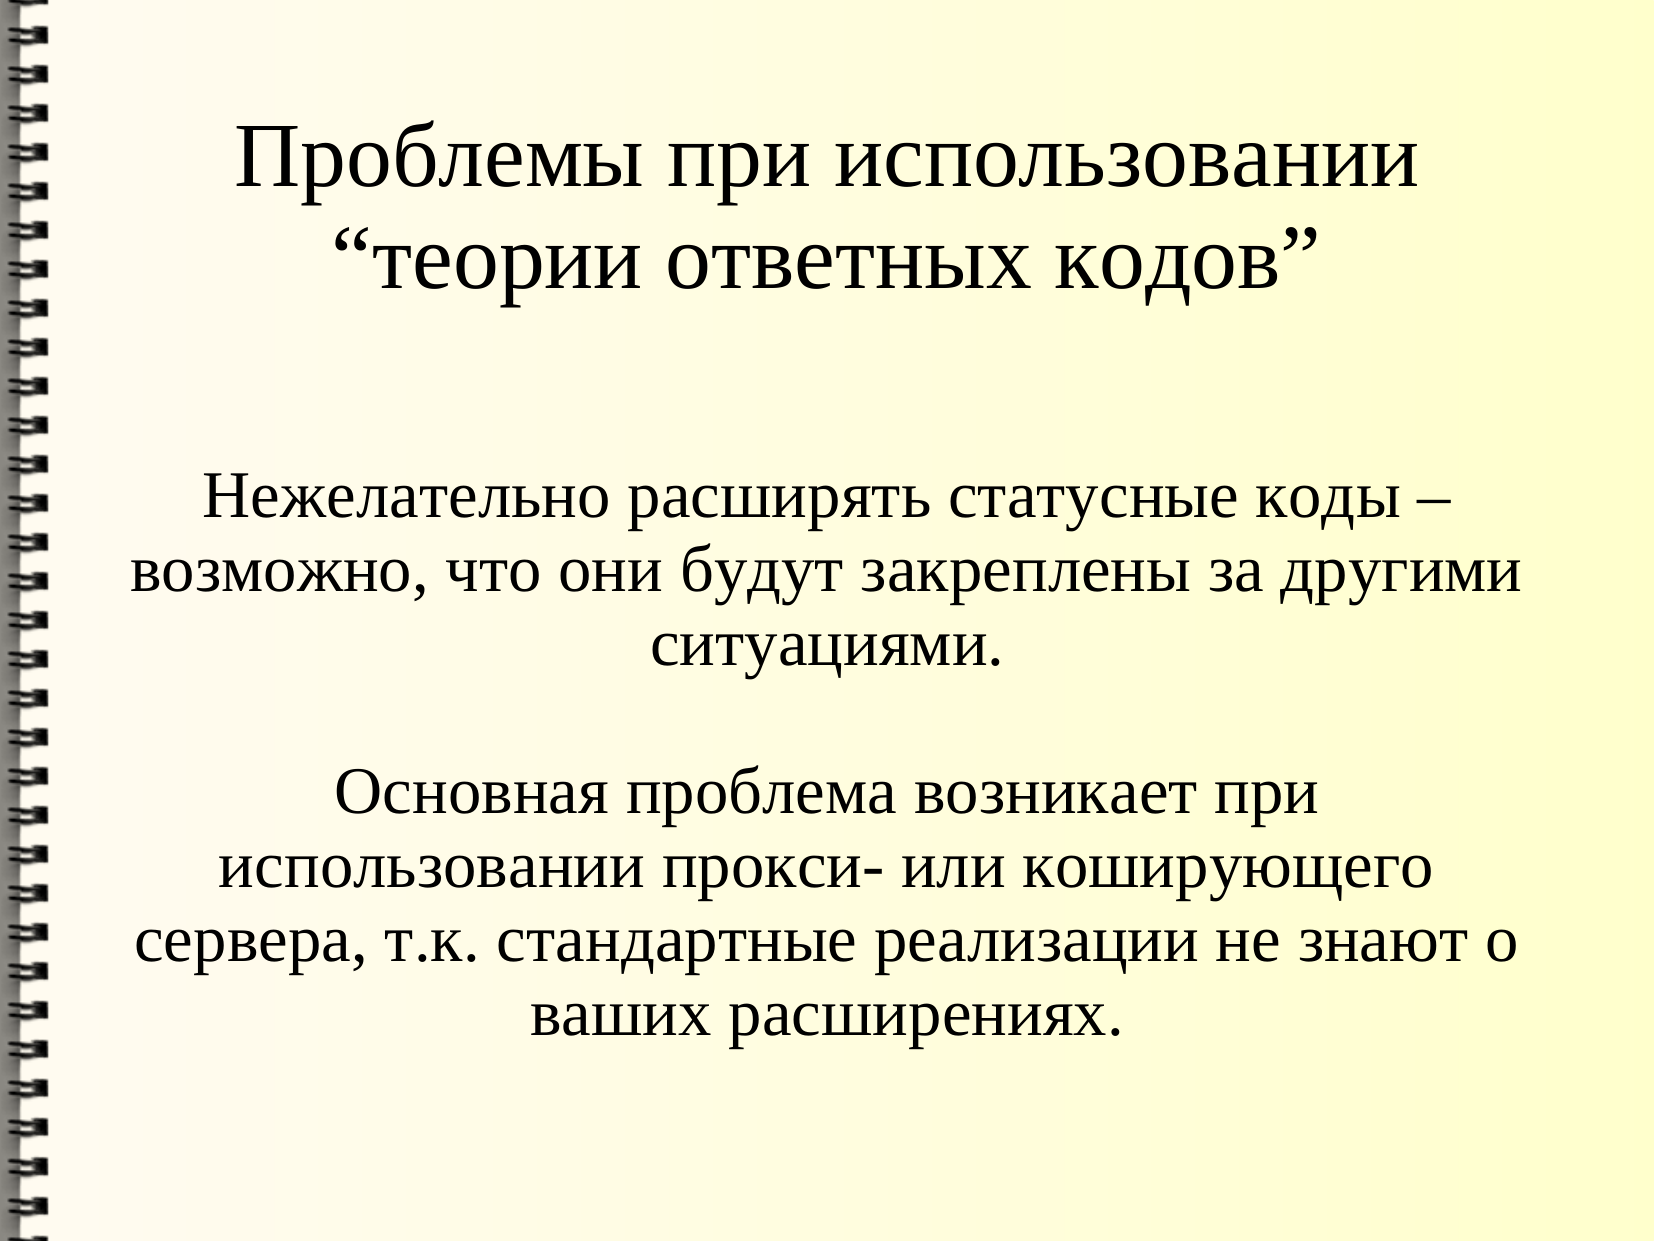

# Проблемы при использовании “теории ответных кодов”
Нежелательно расширять статусные коды – возможно, что они будут закреплены за другими ситуациями.
Основная проблема возникает при использовании прокси- или коширующего сервера, т.к. стандартные реализации не знают о ваших расширениях.